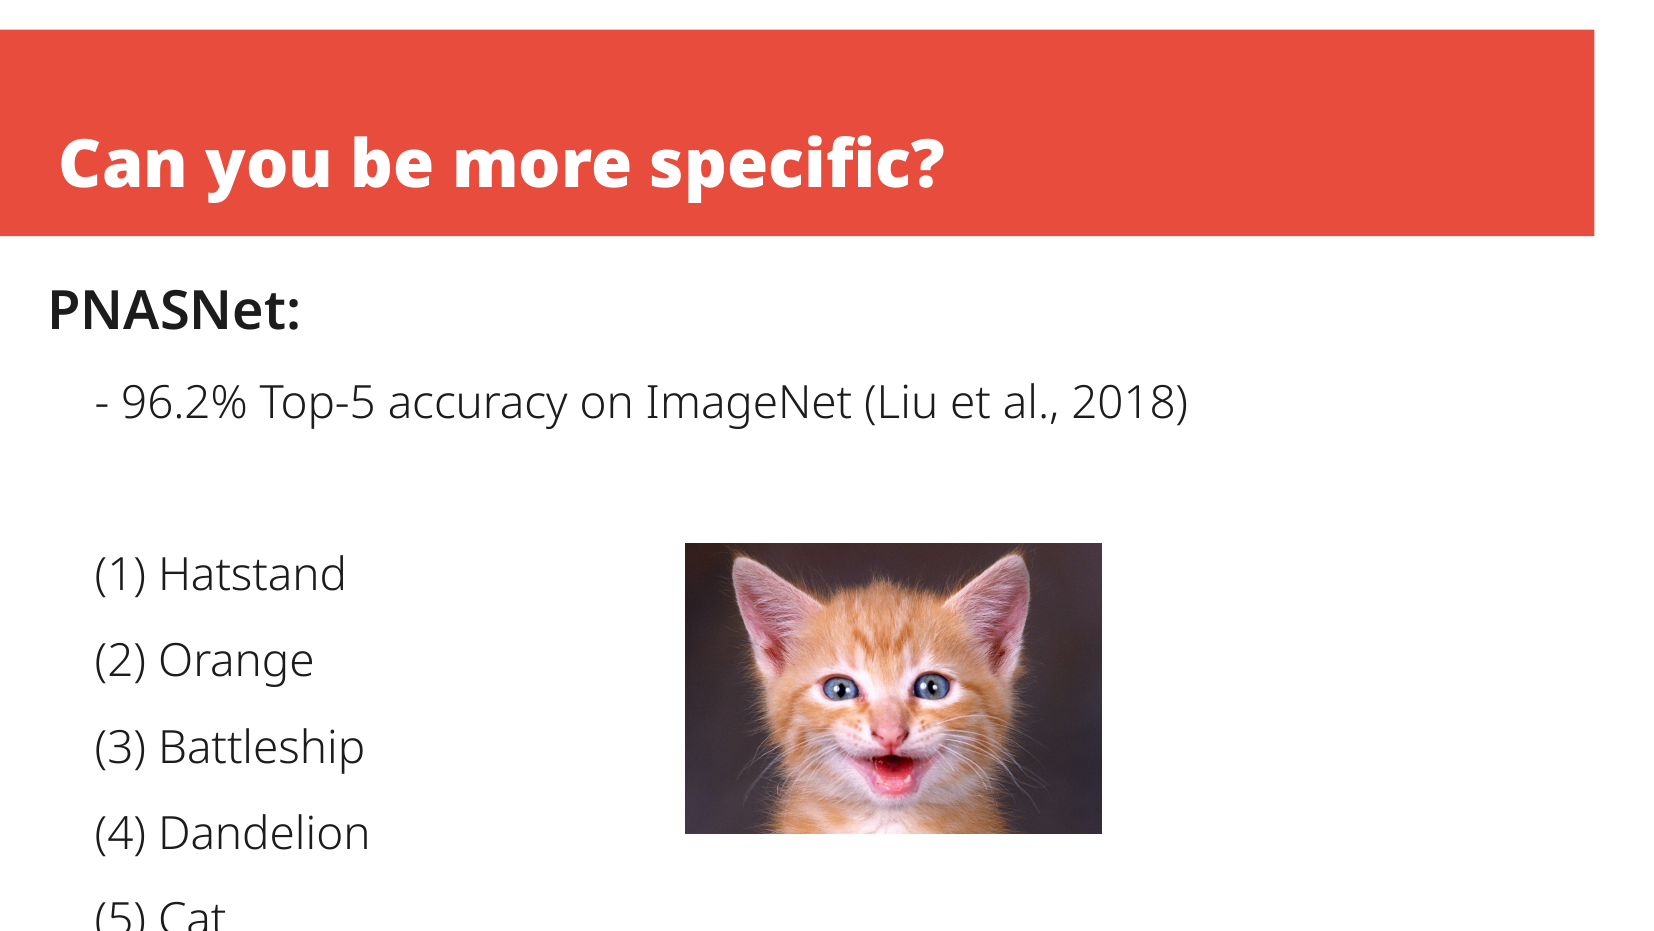

# Can you be more specific?
PNASNet:
- 96.2% Top-5 accuracy on ImageNet (Liu et al., 2018)
(1) Hatstand
(2) Orange
(3) Battleship
(4) Dandelion
(5) Cat
59